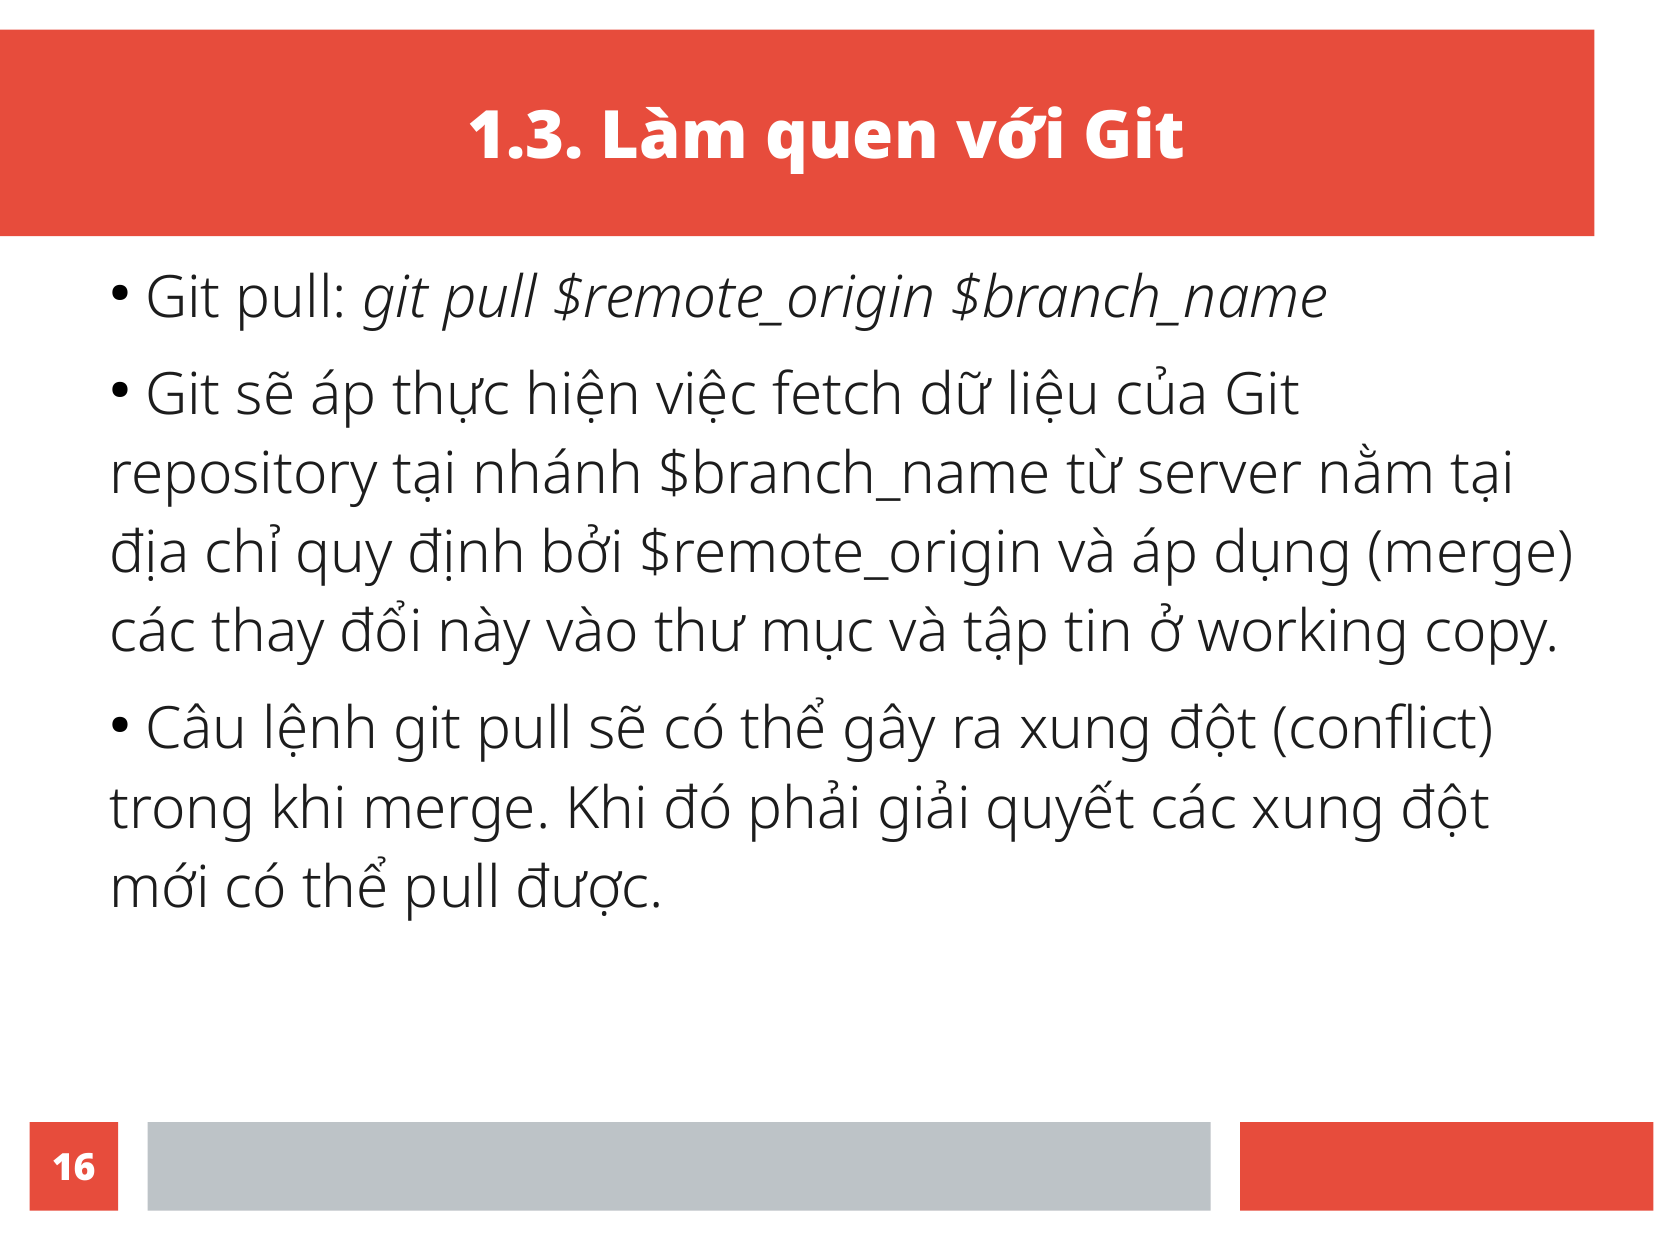

# 1.3. Làm quen với Git
 Git pull: git pull $remote_origin $branch_name
 Git sẽ áp thực hiện việc fetch dữ liệu của Git repository tại nhánh $branch_name từ server nằm tại địa chỉ quy định bởi $remote_origin và áp dụng (merge) các thay đổi này vào thư mục và tập tin ở working copy.
 Câu lệnh git pull sẽ có thể gây ra xung đột (conflict) trong khi merge. Khi đó phải giải quyết các xung đột mới có thể pull được.
16